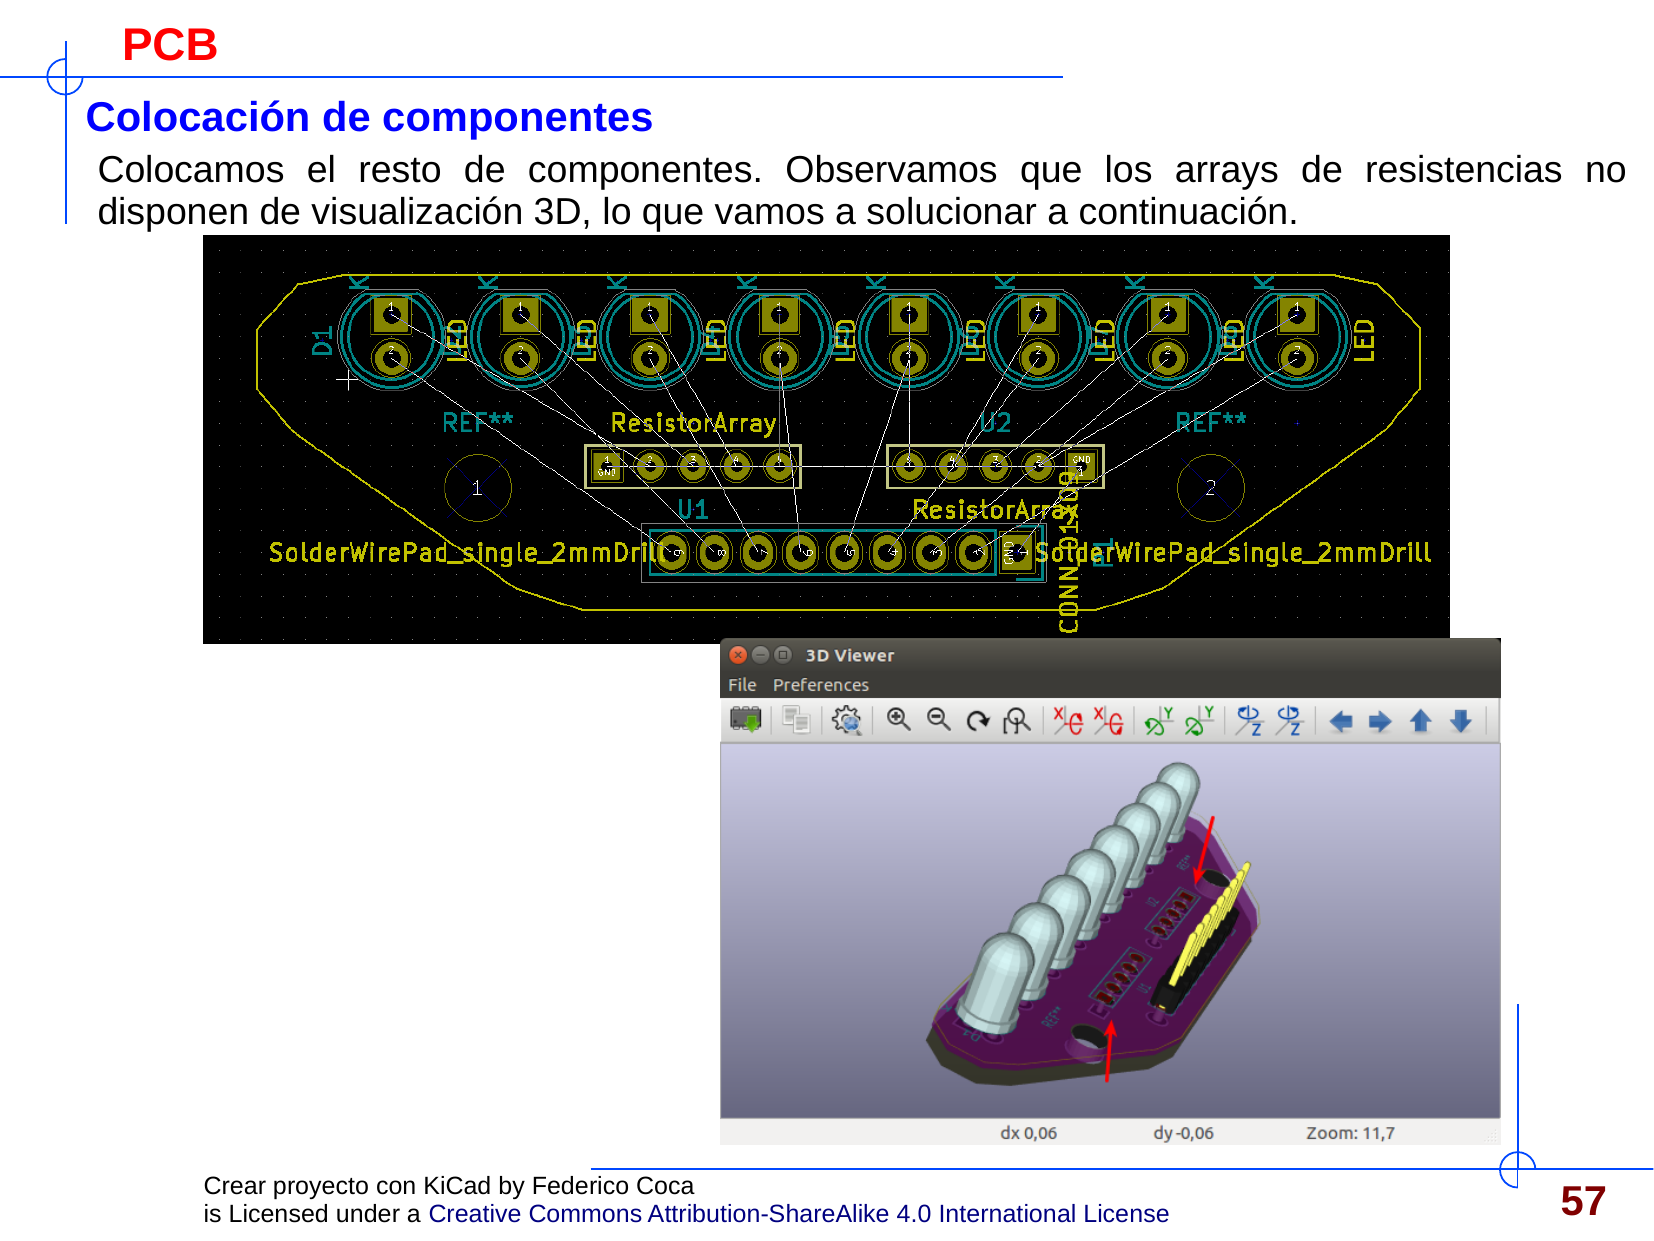

PCB
Colocación de componentes
Colocamos el resto de componentes. Observamos que los arrays de resistencias no disponen de visualización 3D, lo que vamos a solucionar a continuación.
Crear proyecto con KiCad by Federico Coca
is Licensed under a Creative Commons Attribution-ShareAlike 4.0 International License